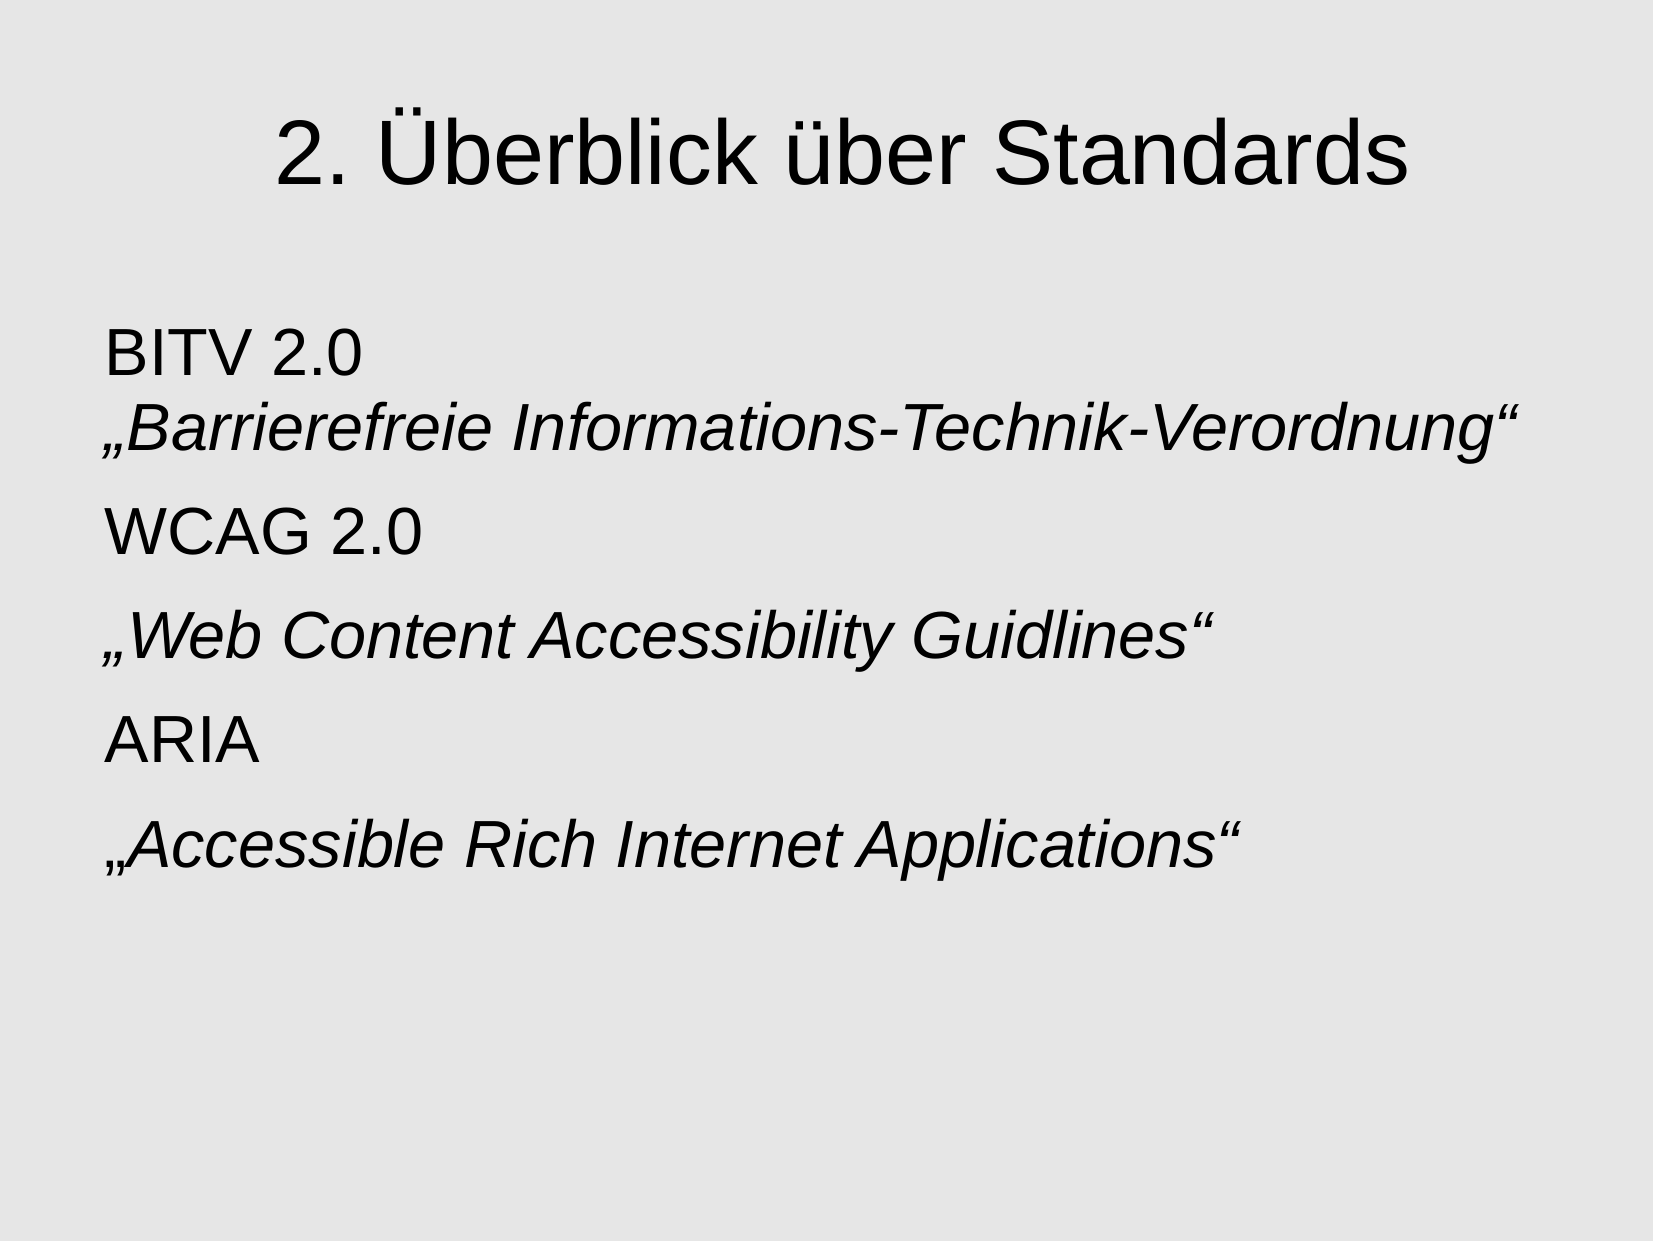

# 2. Überblick über Standards
BITV 2.0
„Barrierefreie Informations-Technik-Verordnung“
WCAG 2.0
„Web Content Accessibility Guidlines“
ARIA
„Accessible Rich Internet Applications“